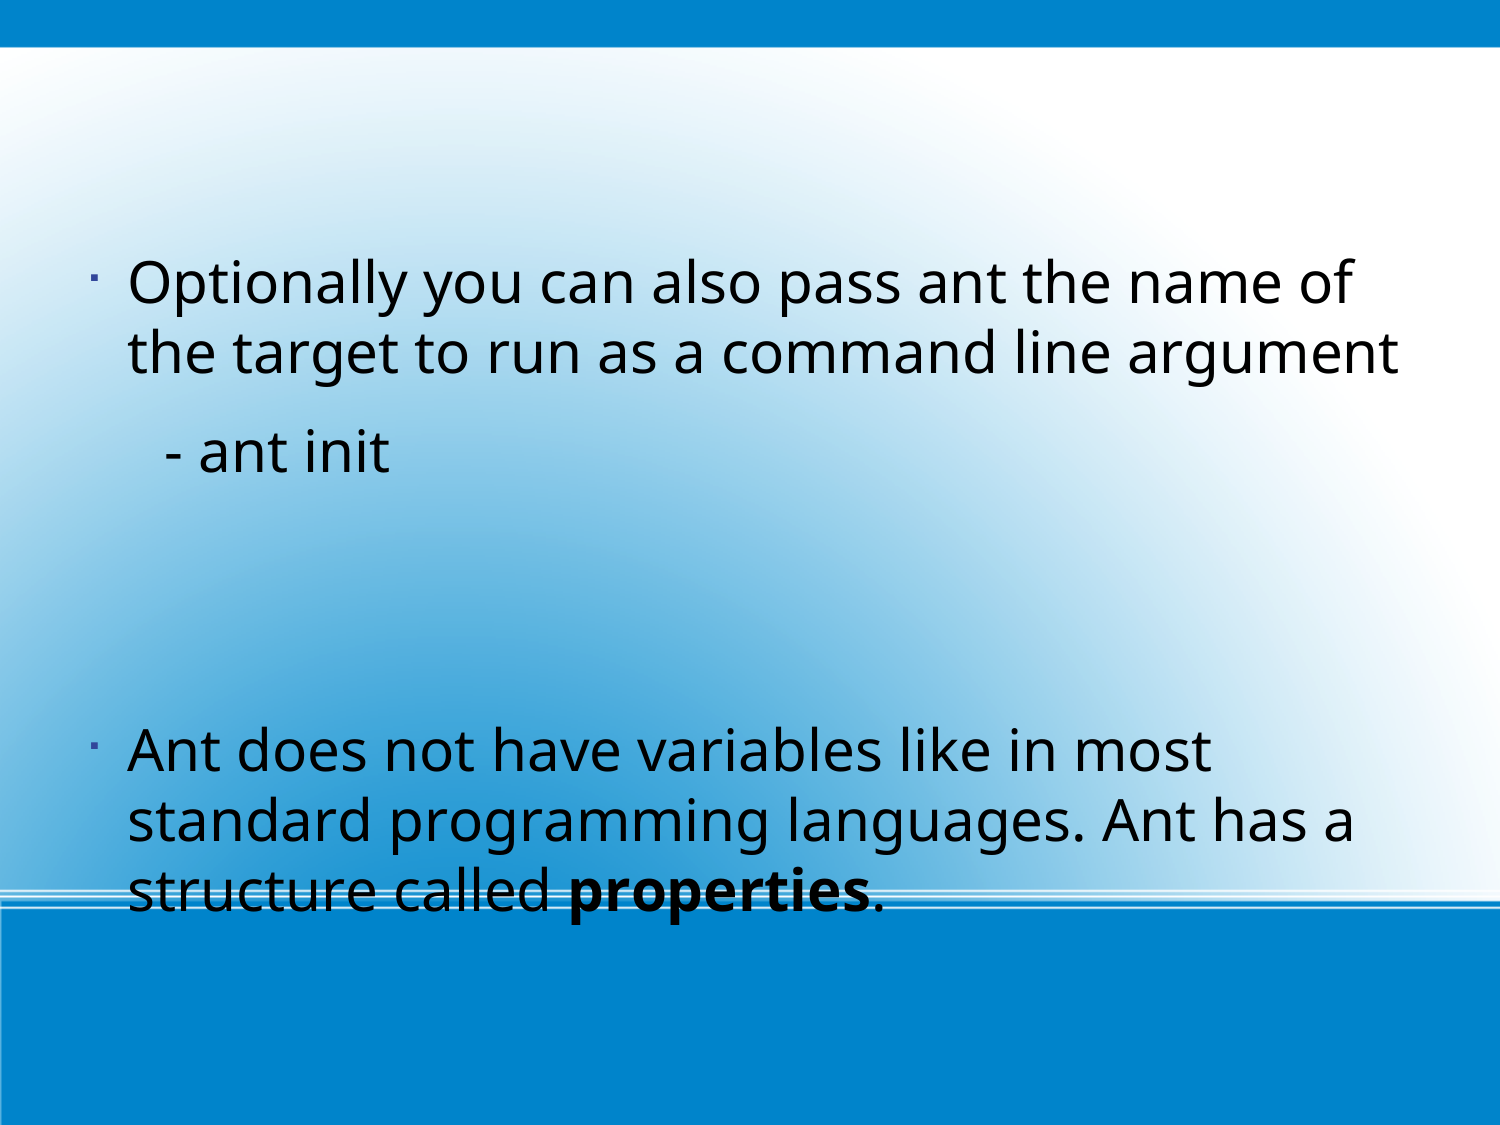

#
Optionally you can also pass ant the name of the target to run as a command line argument
	- ant init
Ant does not have variables like in most standard programming languages. Ant has a structure called properties.